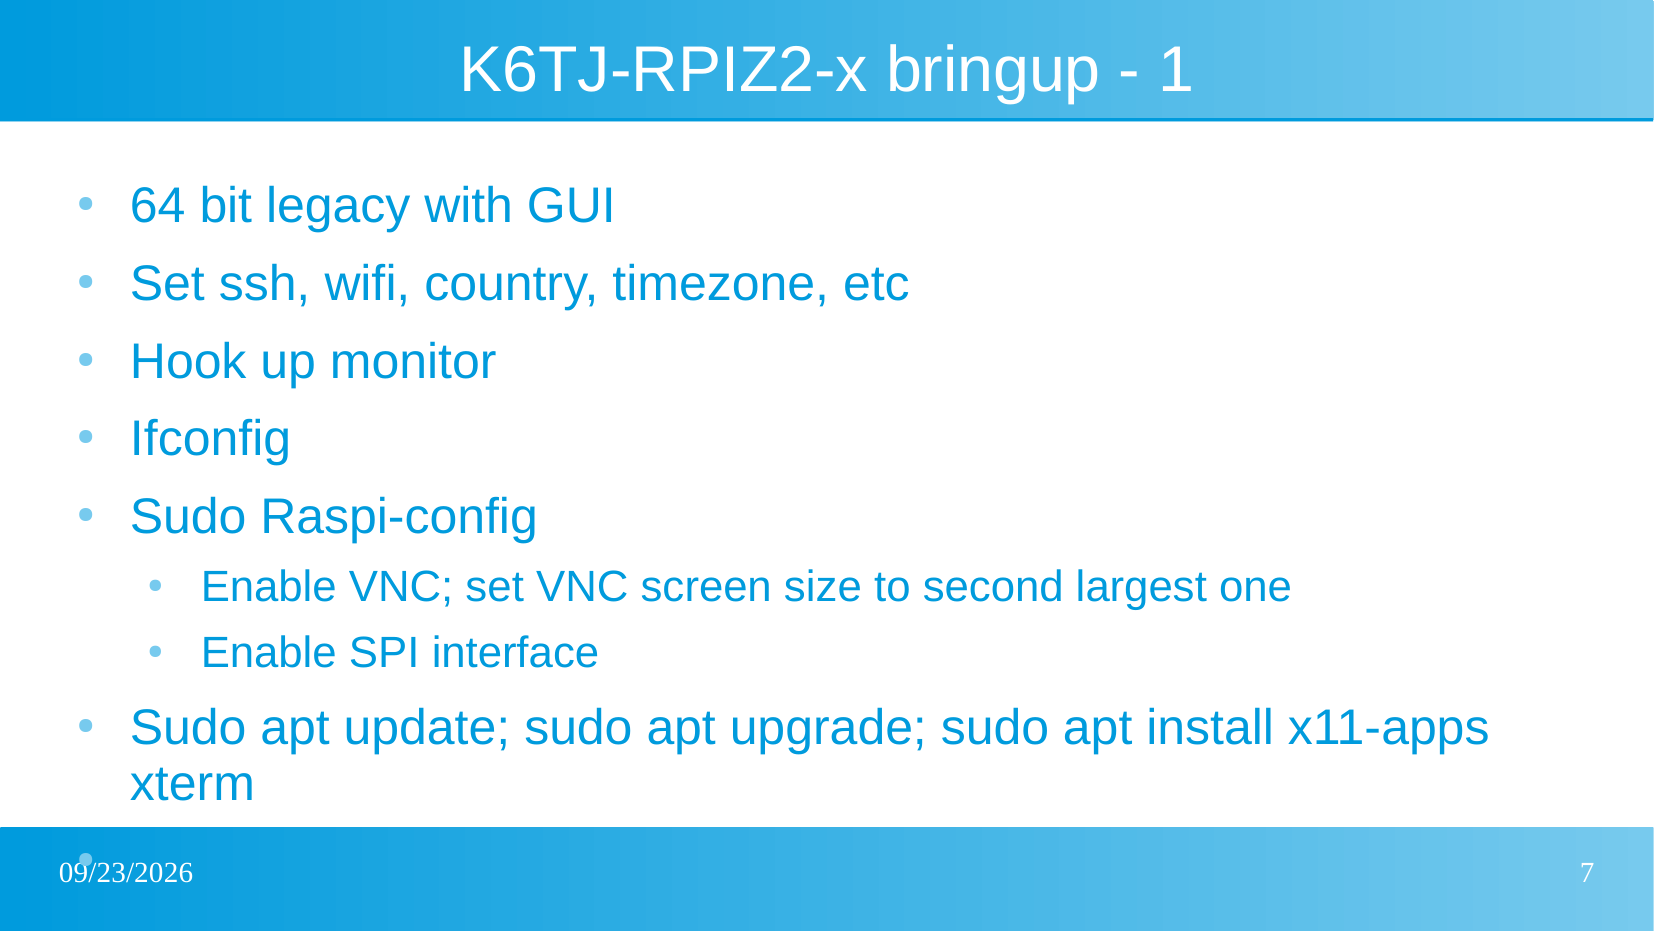

# K6TJ-RPIZ2-x bringup - 1
64 bit legacy with GUI
Set ssh, wifi, country, timezone, etc
Hook up monitor
Ifconfig
Sudo Raspi-config
Enable VNC; set VNC screen size to second largest one
Enable SPI interface
Sudo apt update; sudo apt upgrade; sudo apt install x11-apps xterm
7